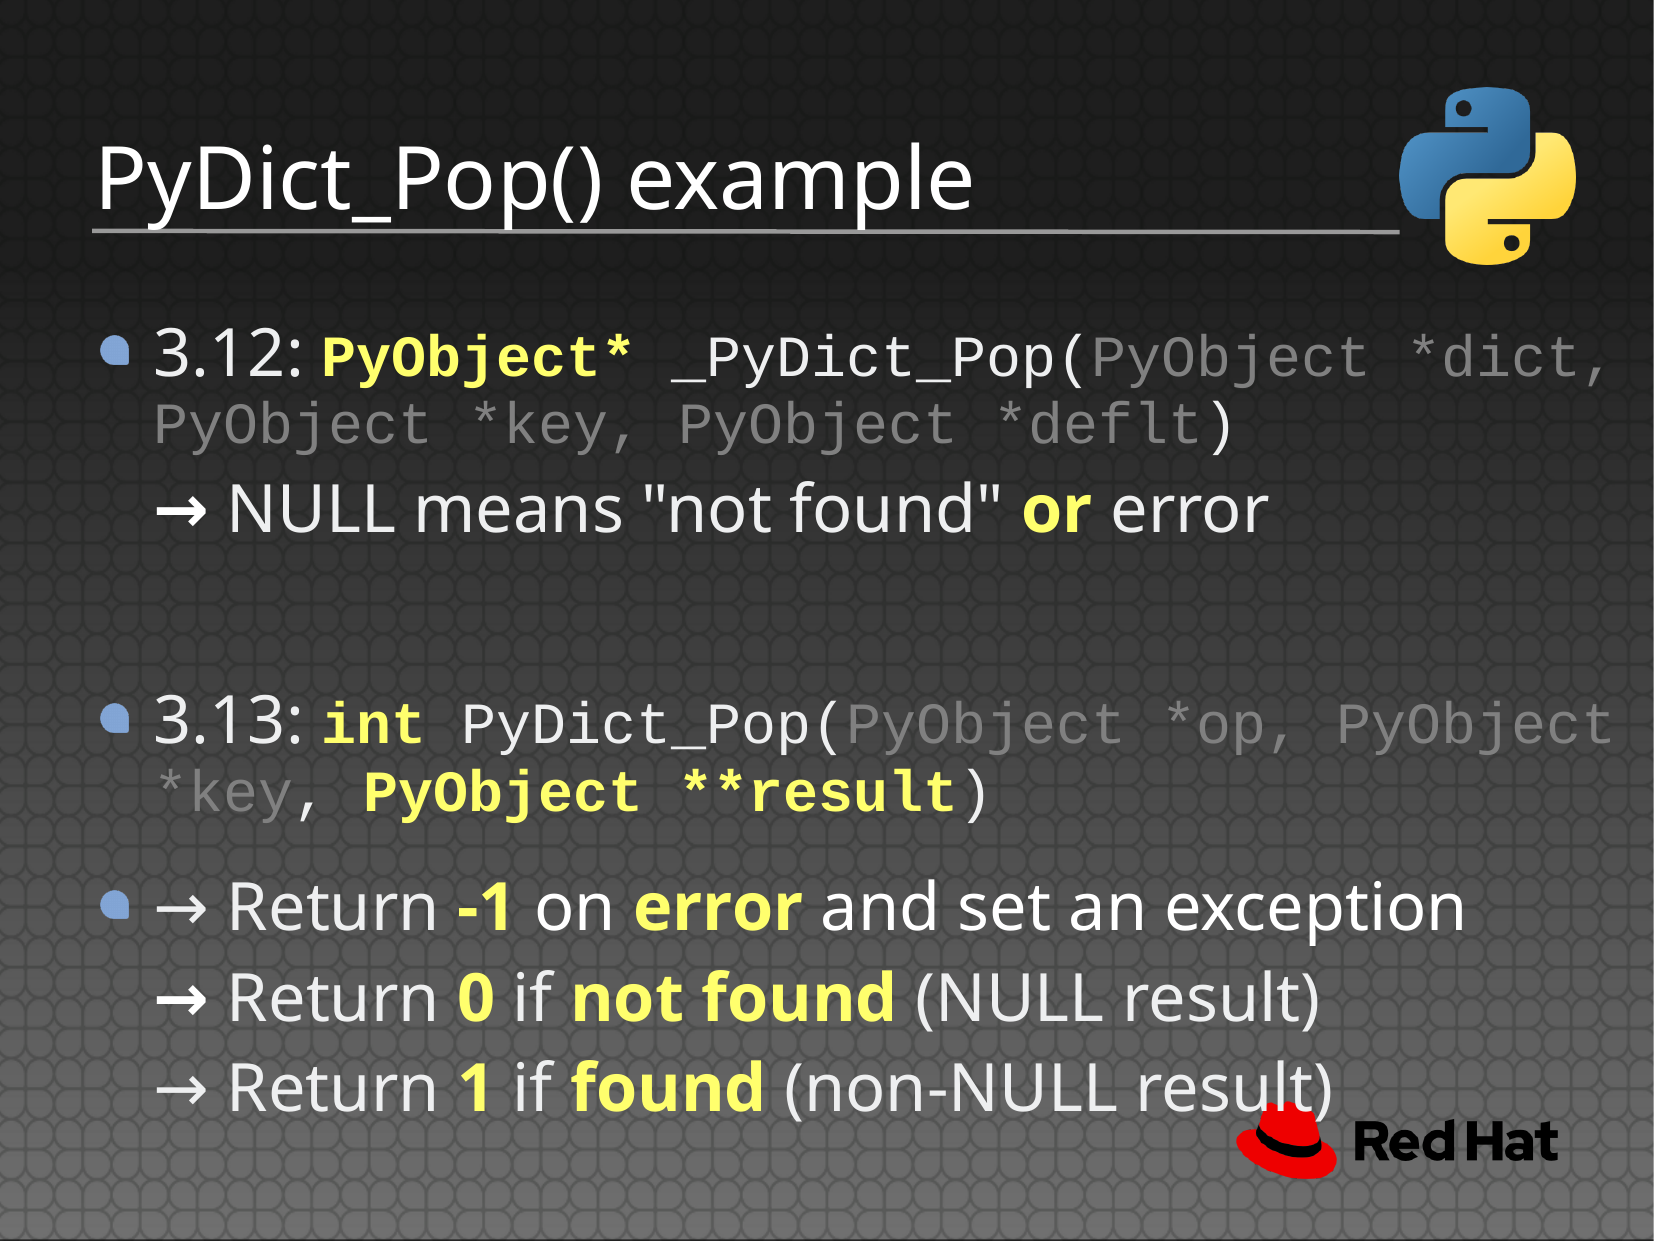

PyDict_Pop() example
# 3.12: PyObject* _PyDict_Pop(PyObject *dict, PyObject *key, PyObject *deflt) → NULL means "not found" or error
3.13: int PyDict_Pop(PyObject *op, PyObject *key, PyObject **result)
→ Return -1 on error and set an exception
→ Return 0 if not found (NULL result)
→ Return 1 if found (non-NULL result)